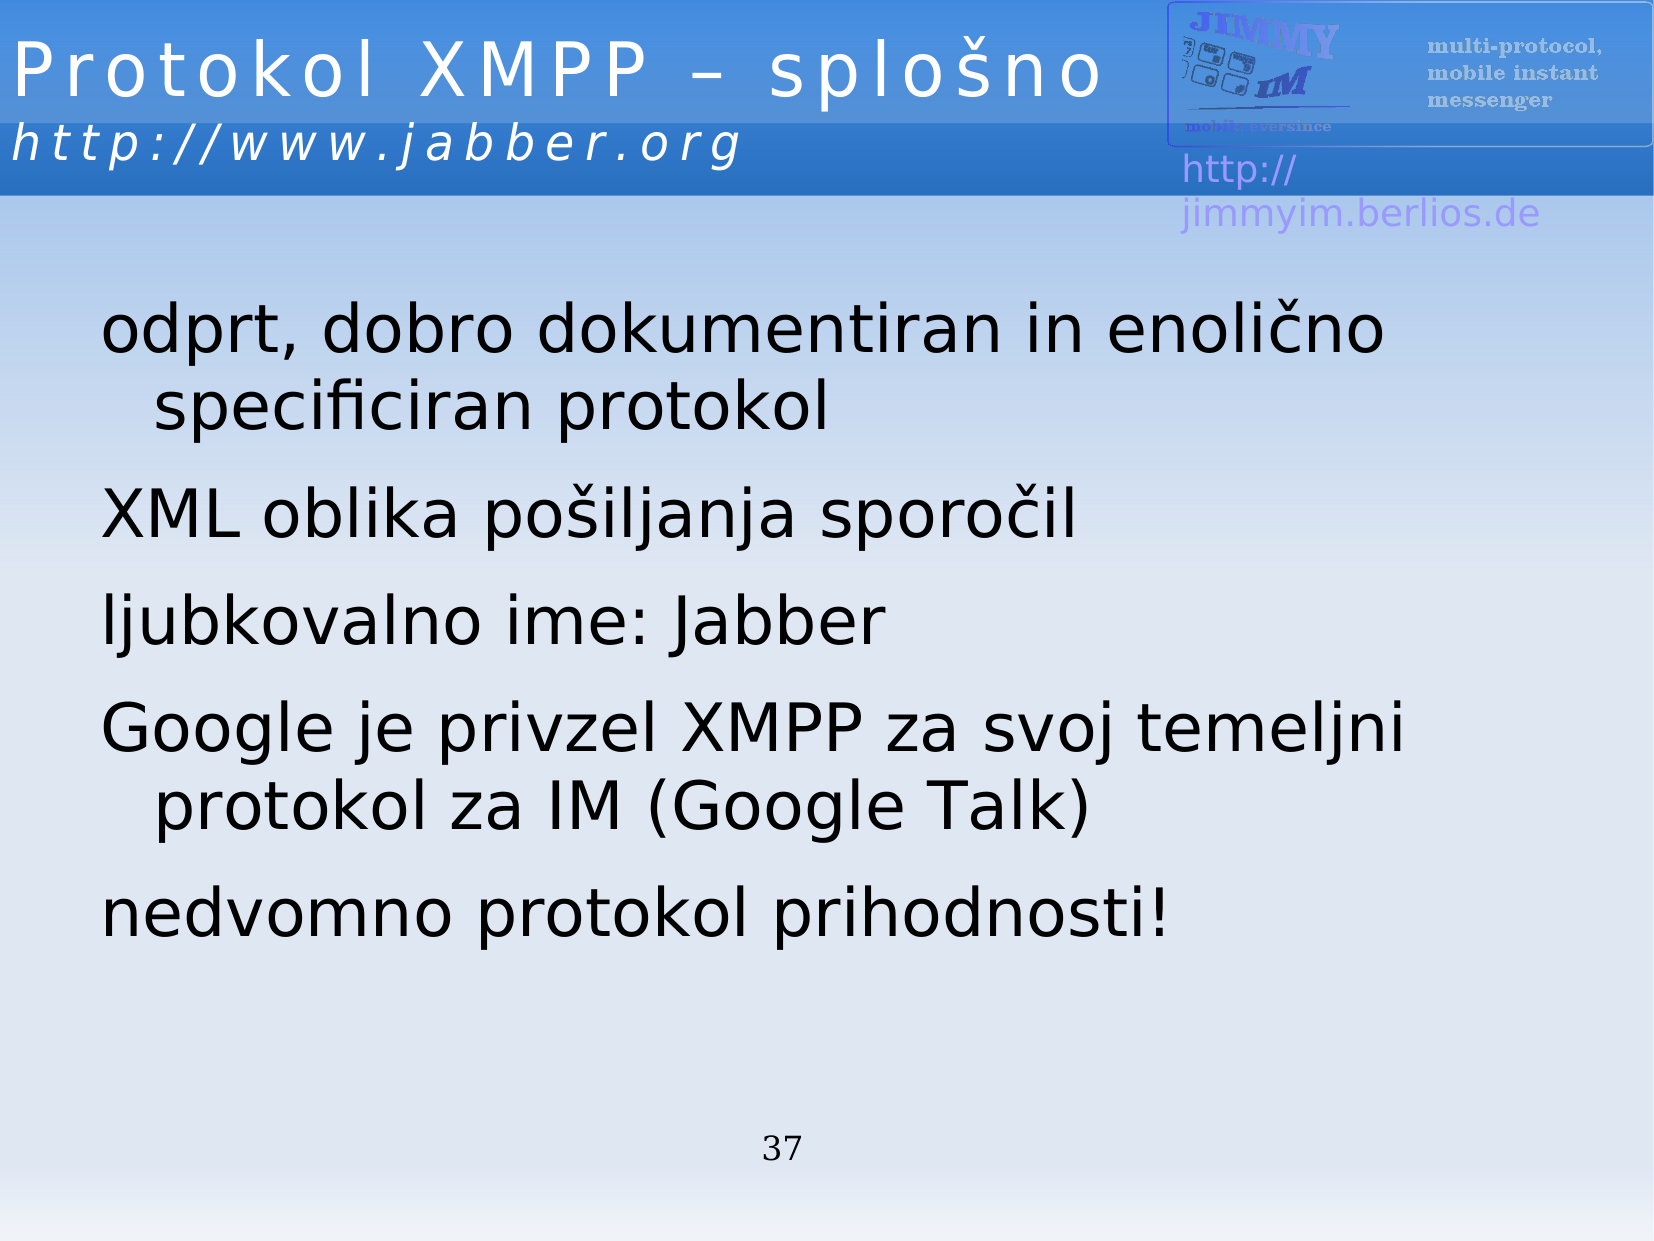

# Protokol XMPP – splošno http://www.jabber.org
odprt, dobro dokumentiran in enolično specificiran protokol
XML oblika pošiljanja sporočil
ljubkovalno ime: Jabber
Google je privzel XMPP za svoj temeljni protokol za IM (Google Talk)
nedvomno protokol prihodnosti!
37